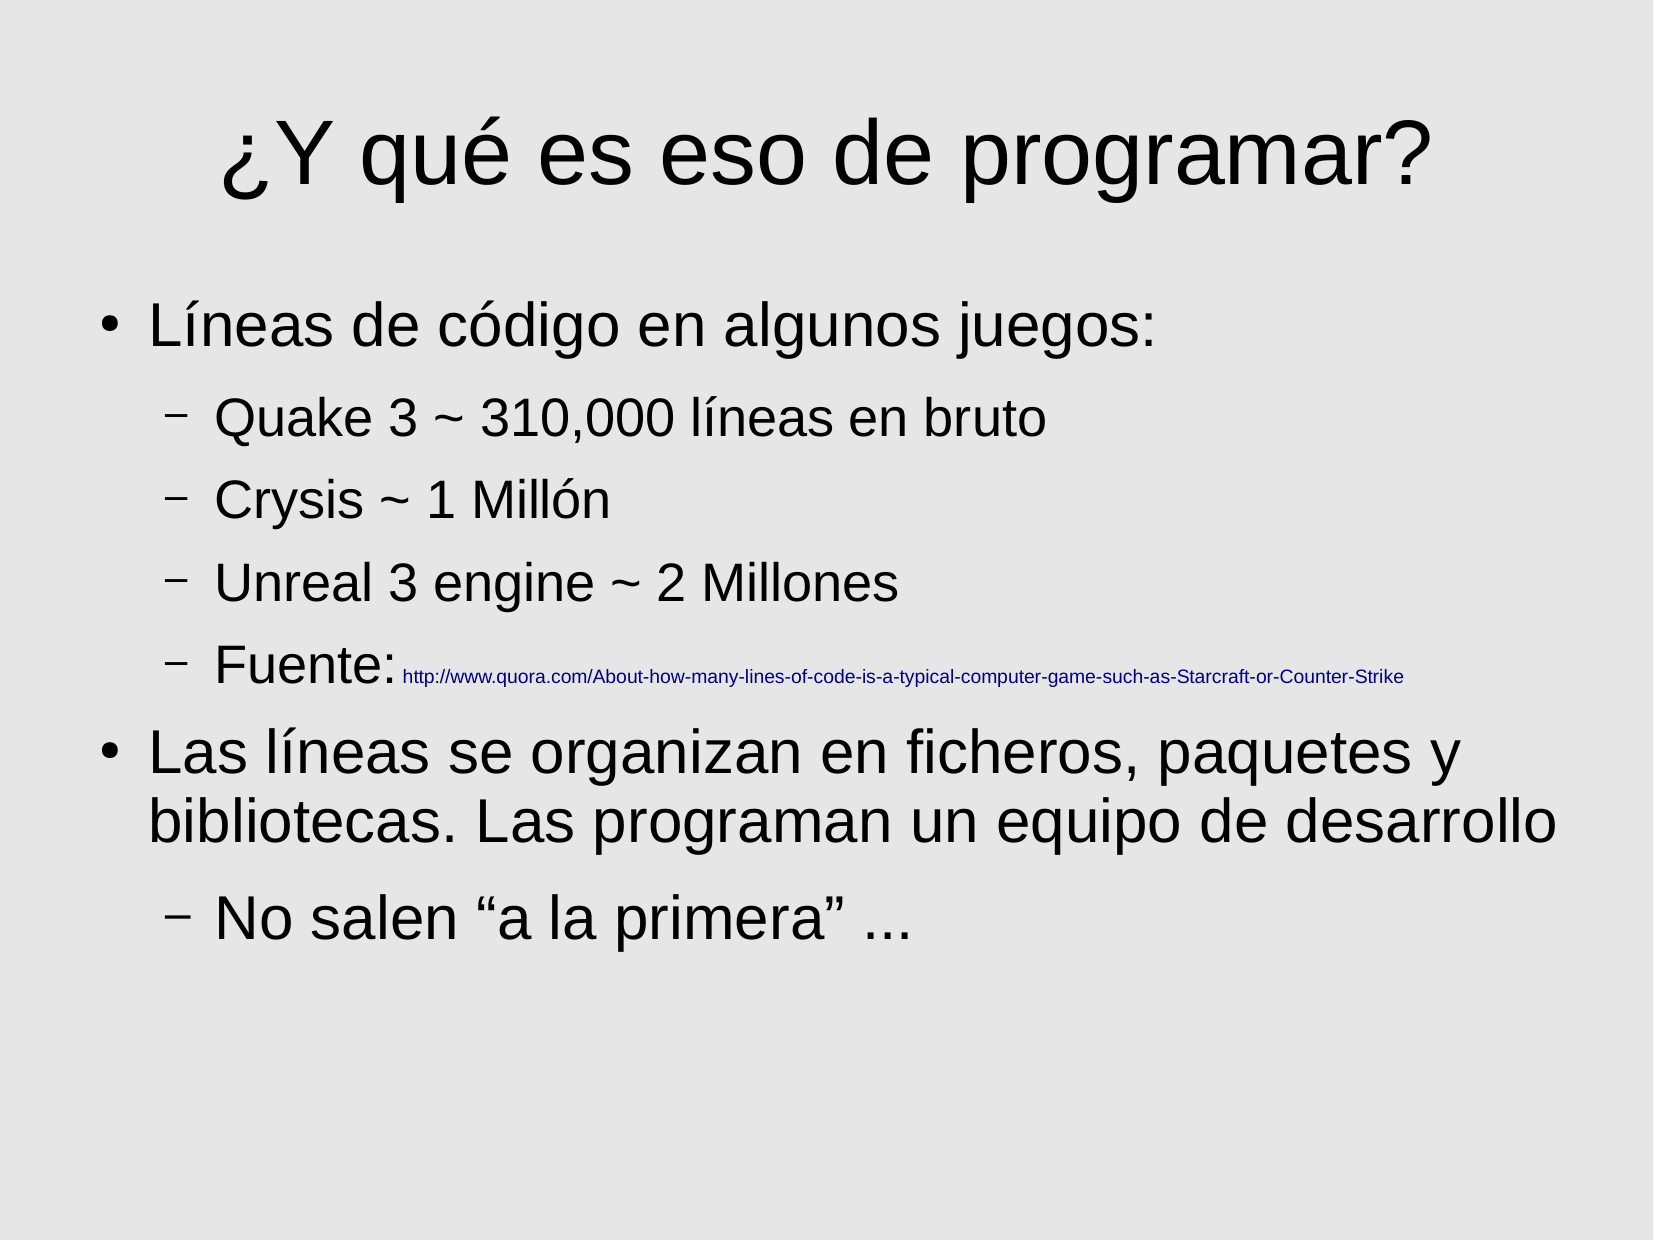

# ¿Y qué es eso de programar?
Líneas de código en algunos juegos:
Quake 3 ~ 310,000 líneas en bruto
Crysis ~ 1 Millón
Unreal 3 engine ~ 2 Millones
Fuente: http://www.quora.com/About-how-many-lines-of-code-is-a-typical-computer-game-such-as-Starcraft-or-Counter-Strike
Las líneas se organizan en ficheros, paquetes y bibliotecas. Las programan un equipo de desarrollo
No salen “a la primera” ...